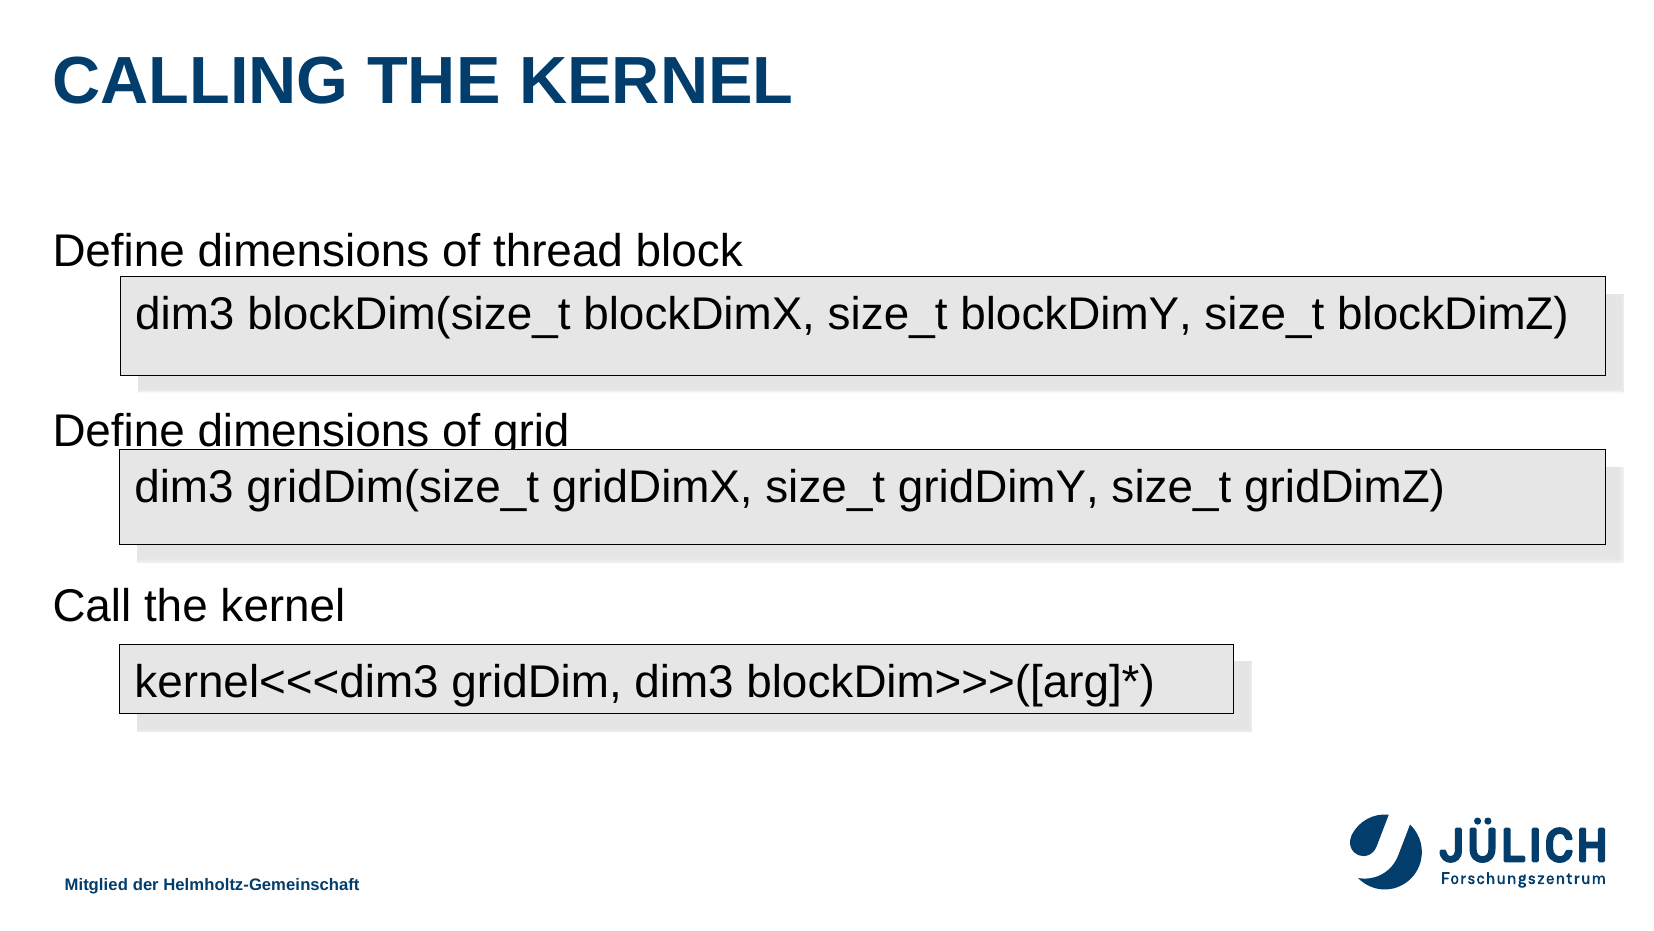

# Calling the kernel
Define dimensions of thread block
Define dimensions of grid
Call the kernel
dim3 blockDim(size_t blockDimX, size_t blockDimY, size_t blockDimZ)
dim3 gridDim(size_t gridDimX, size_t gridDimY, size_t gridDimZ)
kernel<<<dim3 gridDim, dim3 blockDim>>>([arg]*)